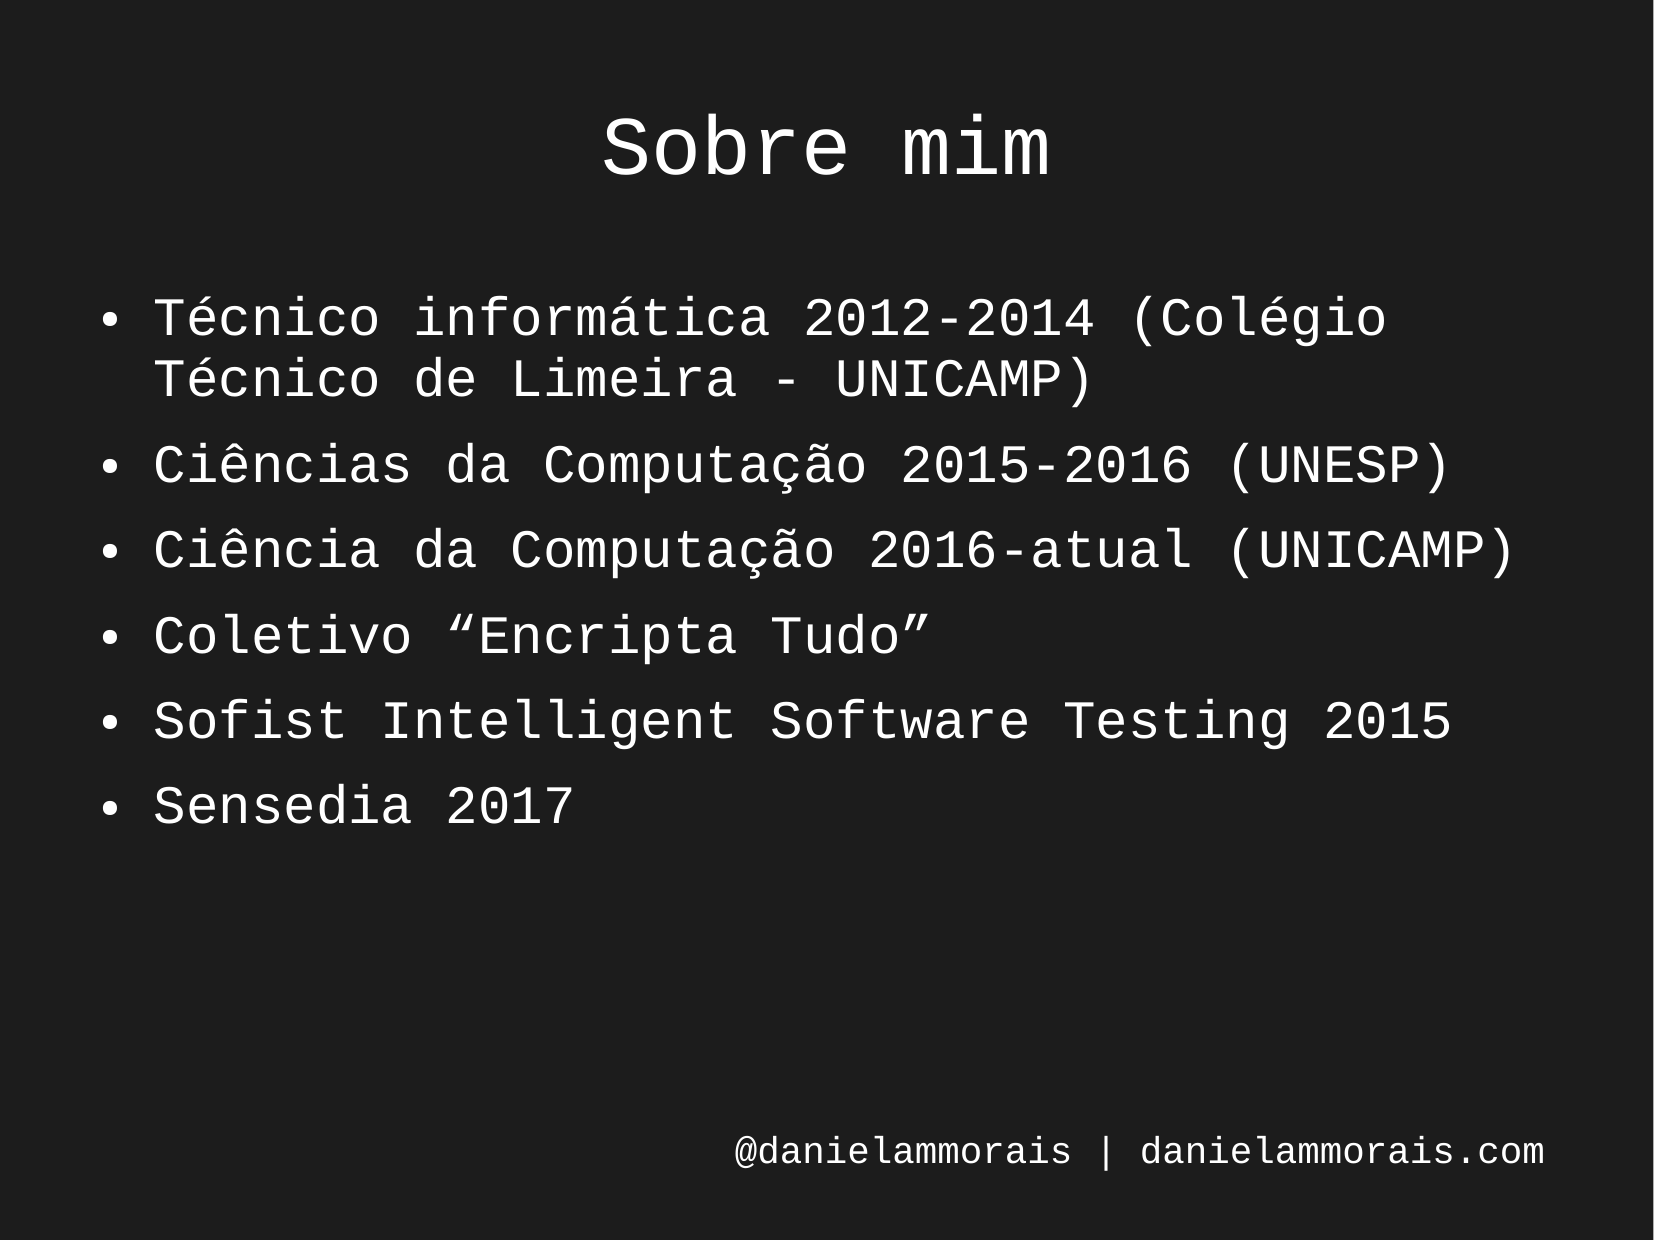

# Sobre mim
Técnico informática 2012-2014 (Colégio Técnico de Limeira - UNICAMP)
Ciências da Computação 2015-2016 (UNESP)
Ciência da Computação 2016-atual (UNICAMP)
Coletivo “Encripta Tudo”
Sofist Intelligent Software Testing 2015
Sensedia 2017
@danielammorais | danielammorais.com